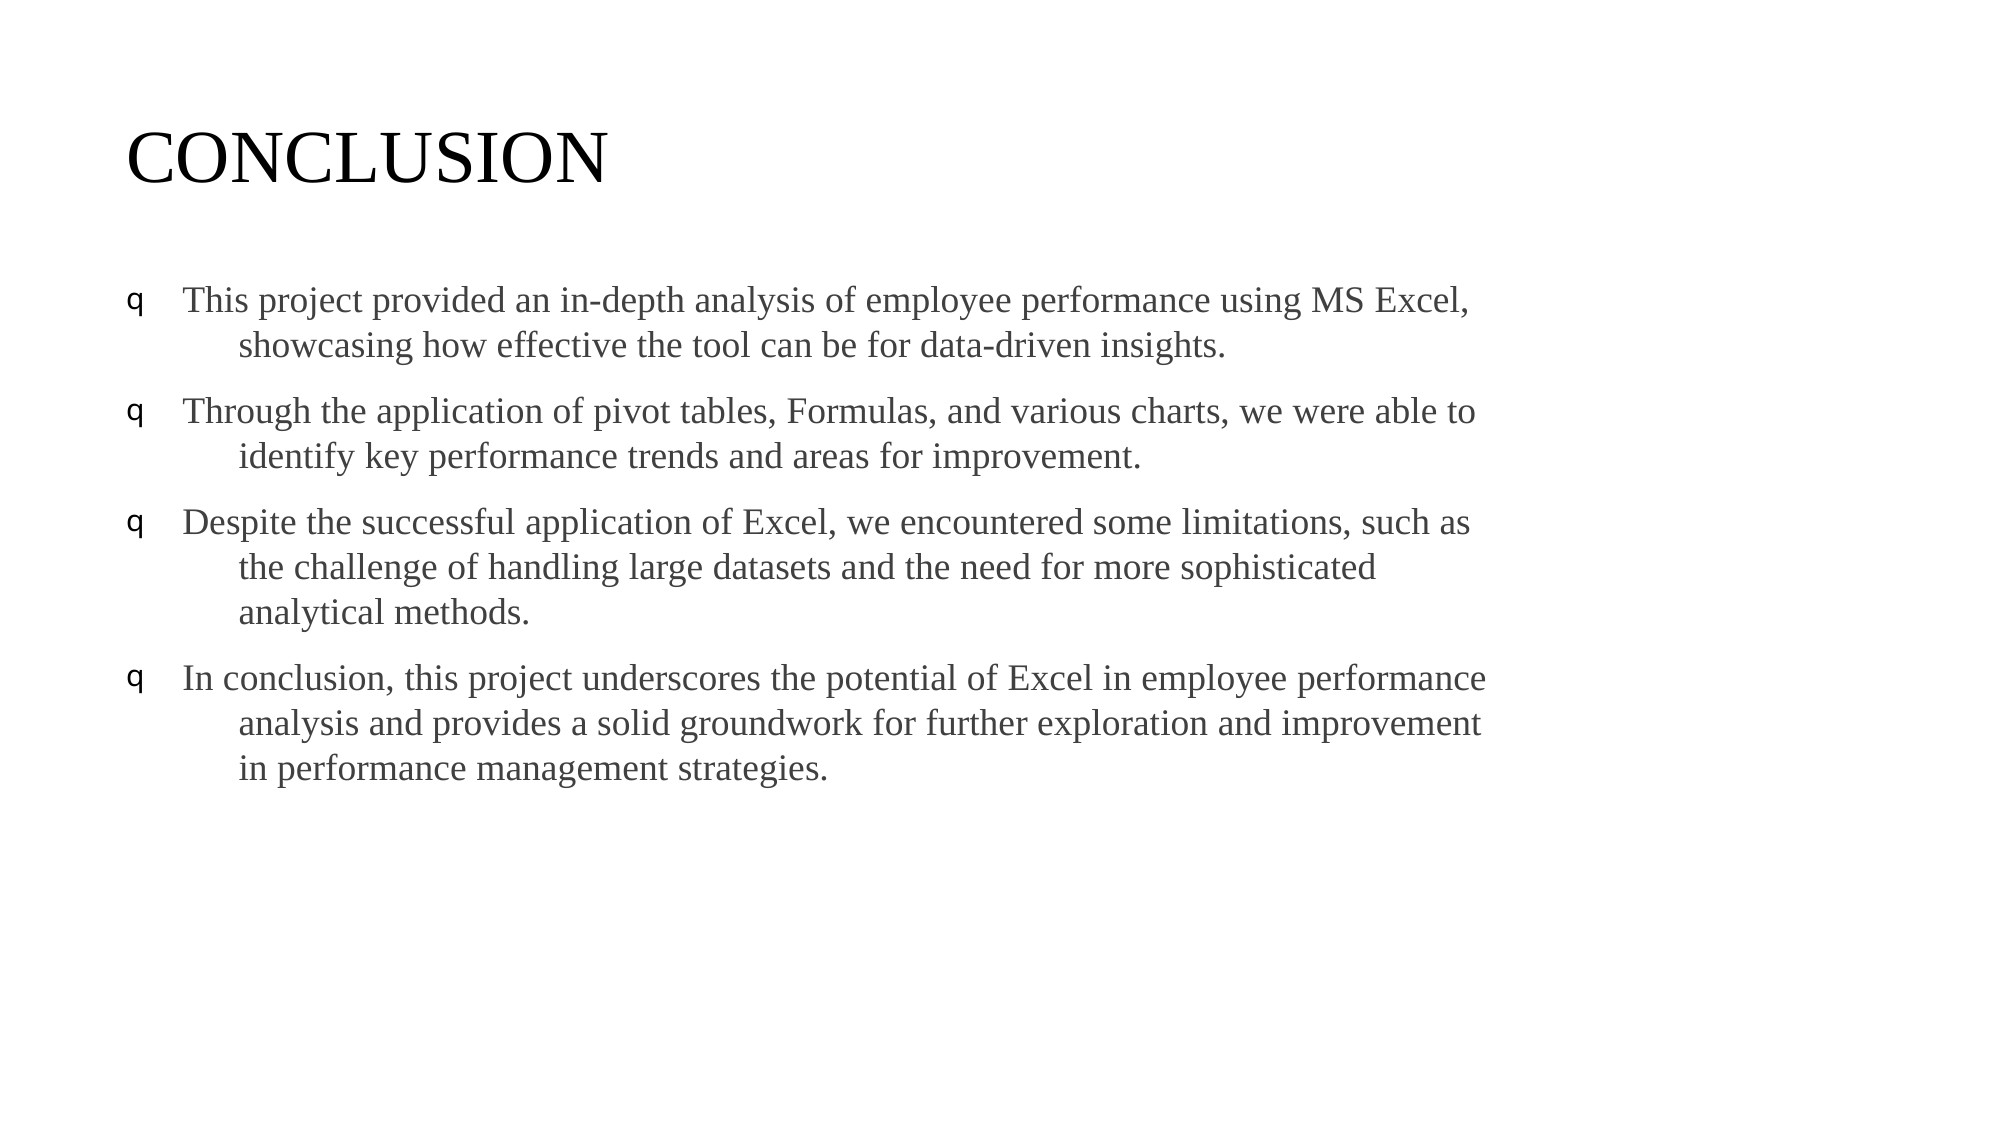

# CONCLUSION
This project provided an in-depth analysis of employee performance using MS Excel, showcasing how effective the tool can be for data-driven insights.
Through the application of pivot tables, Formulas, and various charts, we were able to identify key performance trends and areas for improvement.
Despite the successful application of Excel, we encountered some limitations, such as the challenge of handling large datasets and the need for more sophisticated analytical methods.
In conclusion, this project underscores the potential of Excel in employee performance analysis and provides a solid groundwork for further exploration and improvement in performance management strategies.